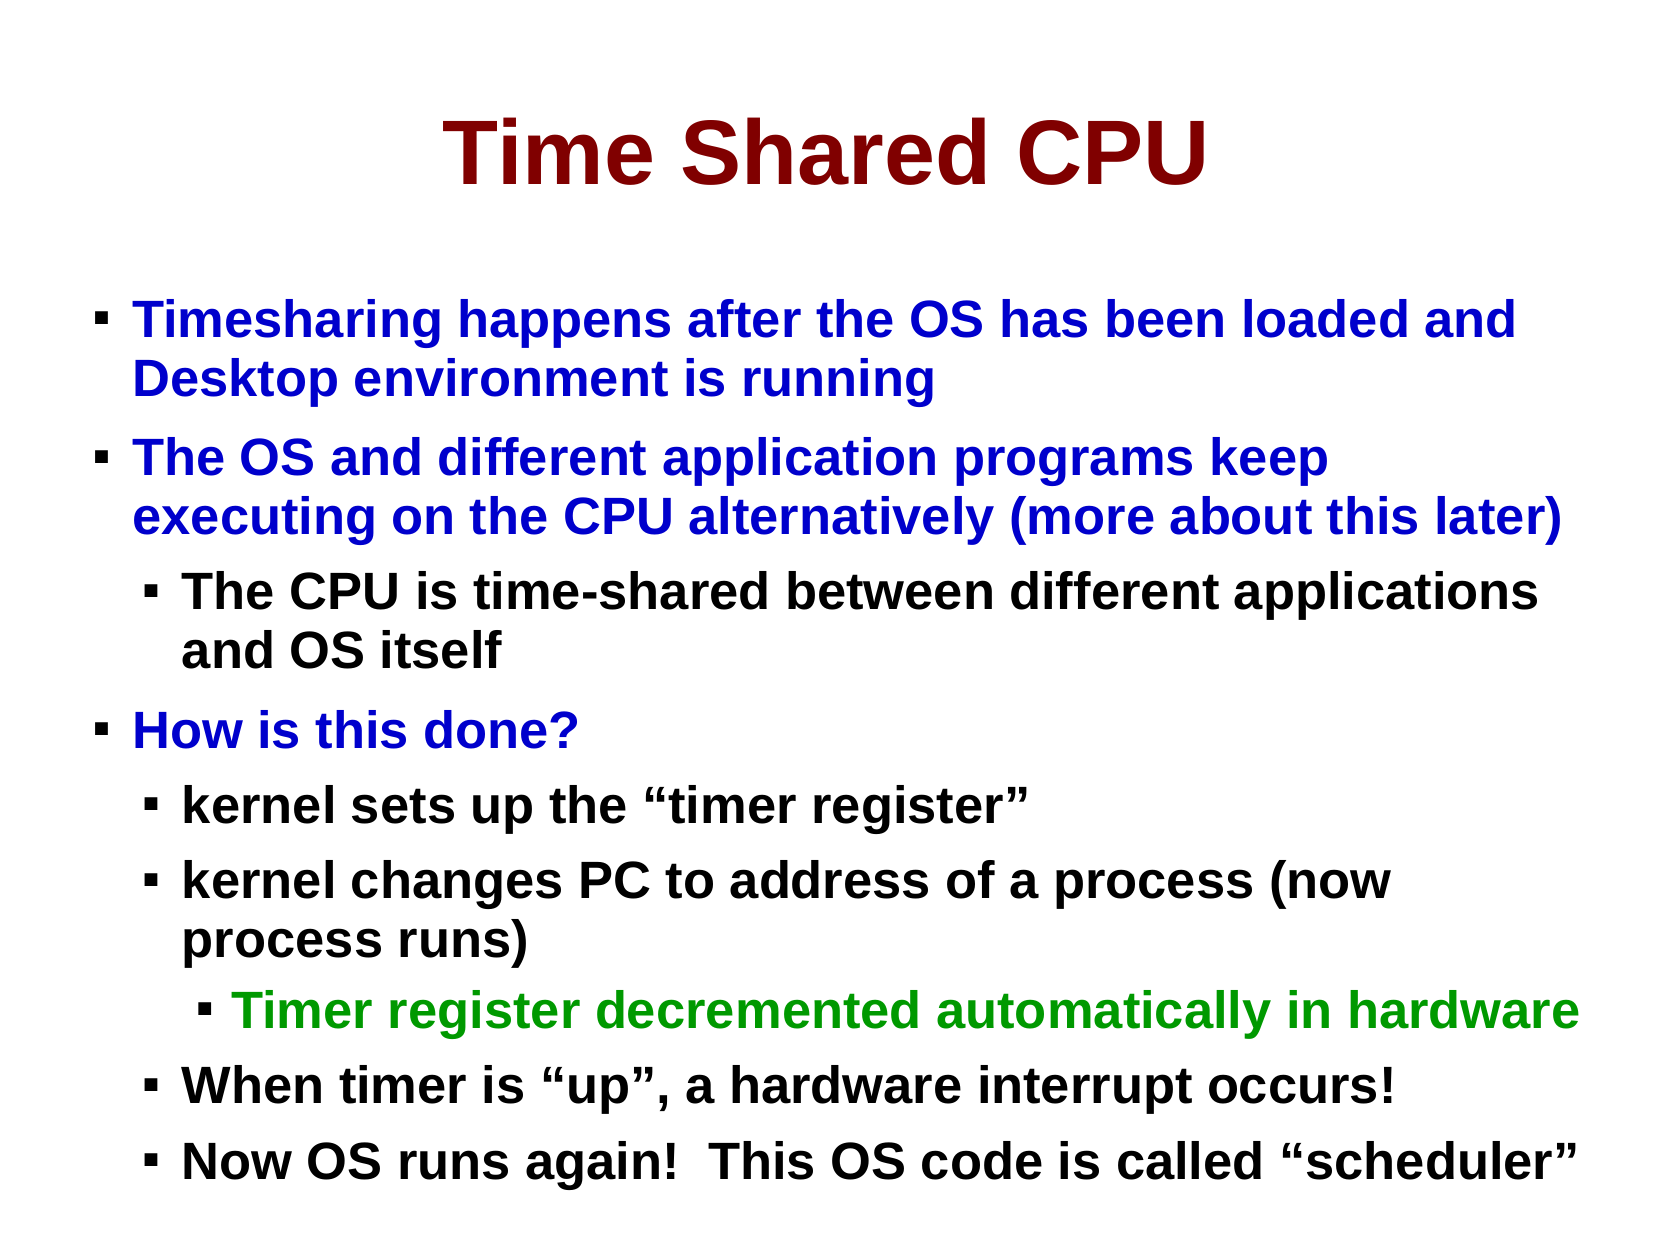

# Time Shared CPU
Timesharing happens after the OS has been loaded and Desktop environment is running
The OS and different application programs keep executing on the CPU alternatively (more about this later)
The CPU is time-shared between different applications and OS itself
How is this done?
kernel sets up the “timer register”
kernel changes PC to address of a process (now process runs)
Timer register decremented automatically in hardware
When timer is “up”, a hardware interrupt occurs!
Now OS runs again! This OS code is called “scheduler”